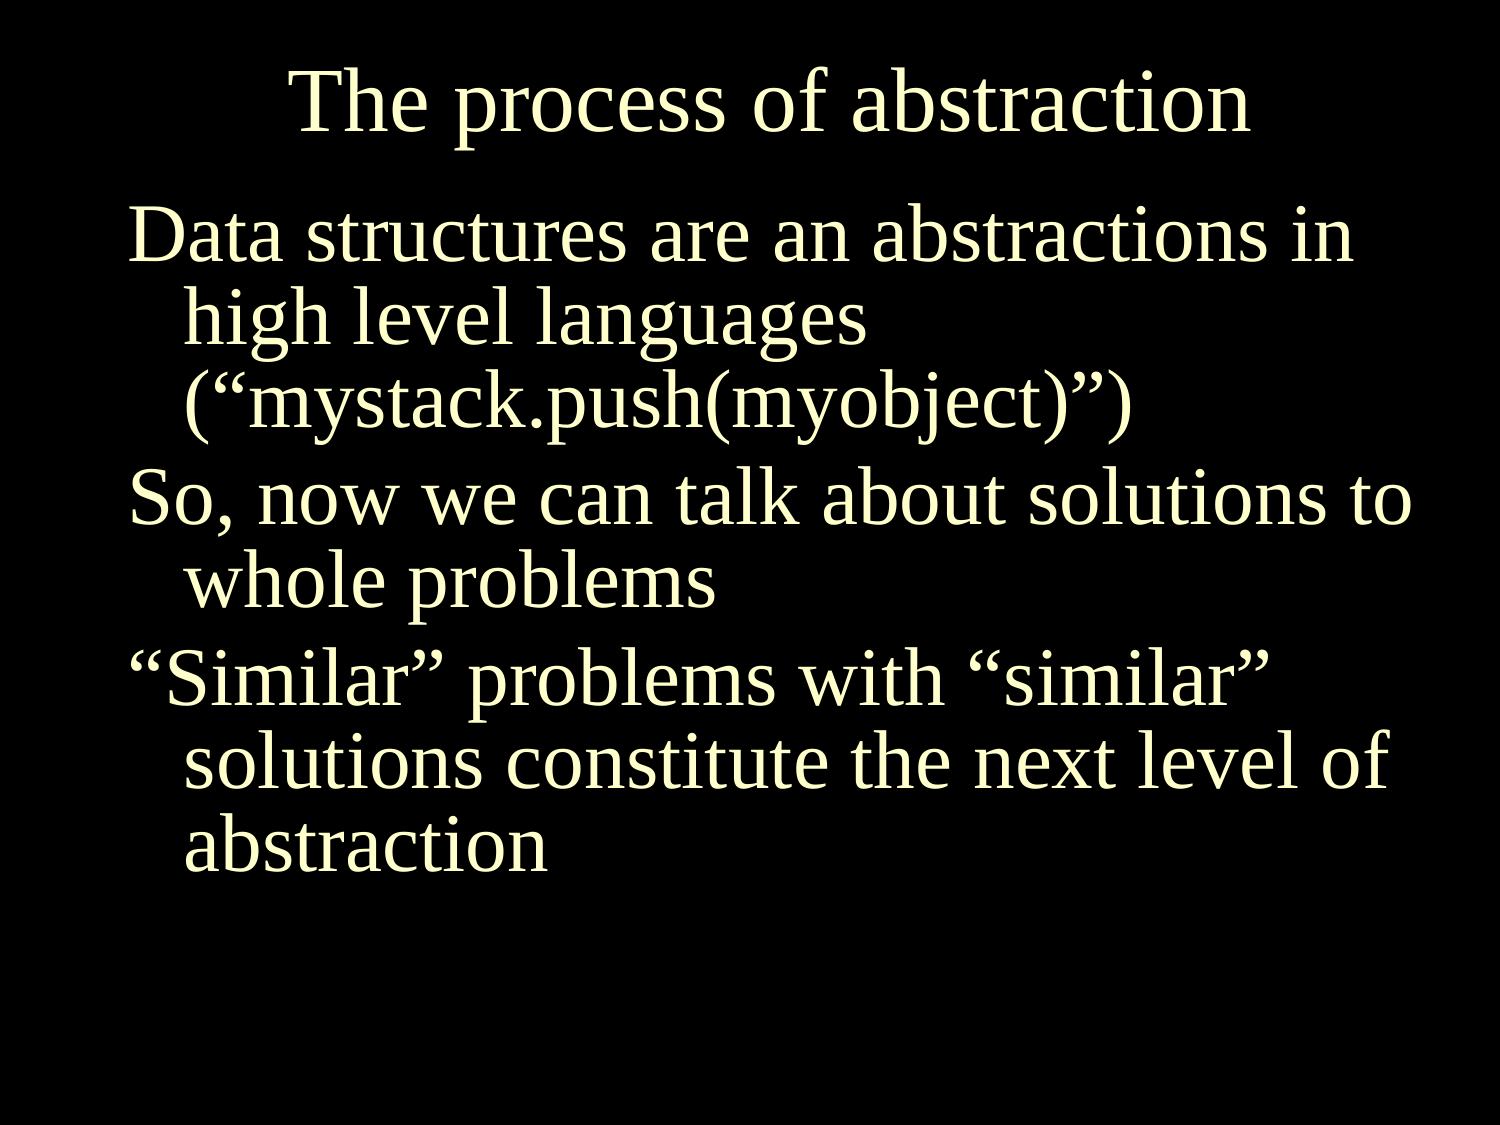

# The process of abstraction
Data structures are an abstractions in high level languages (“mystack.push(myobject)”)
So, now we can talk about solutions to whole problems
“Similar” problems with “similar” solutions constitute the next level of abstraction